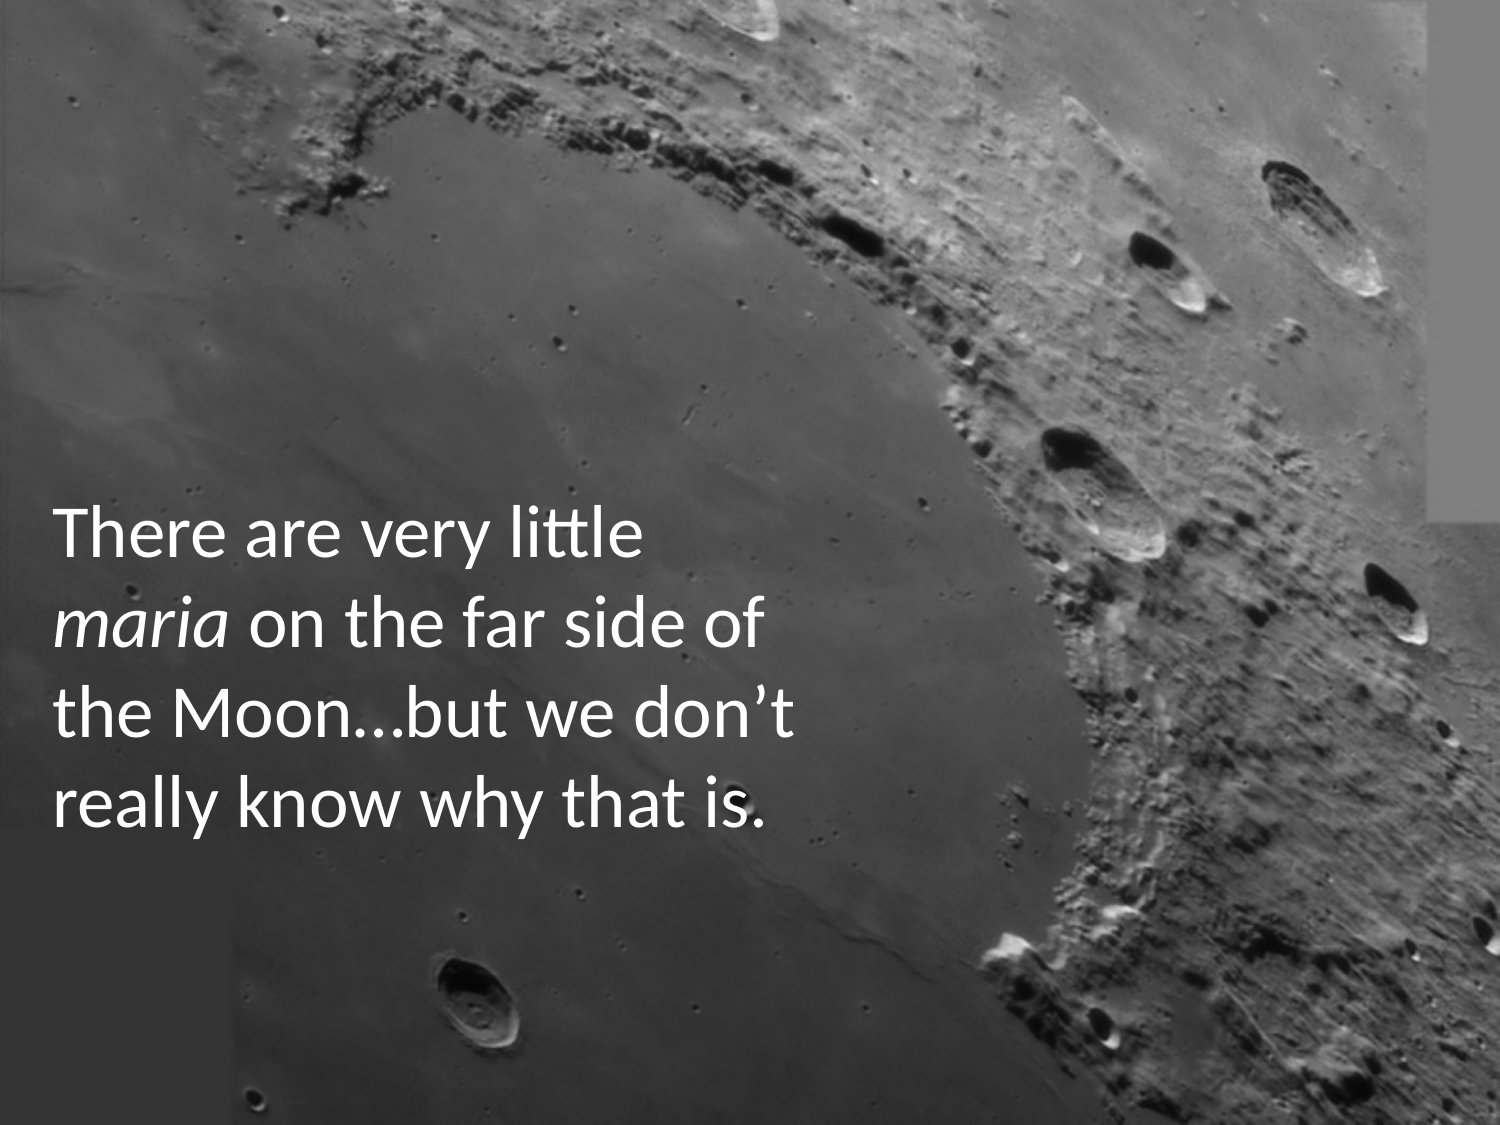

There are very little maria on the far side of the Moon…but we don’t really know why that is.